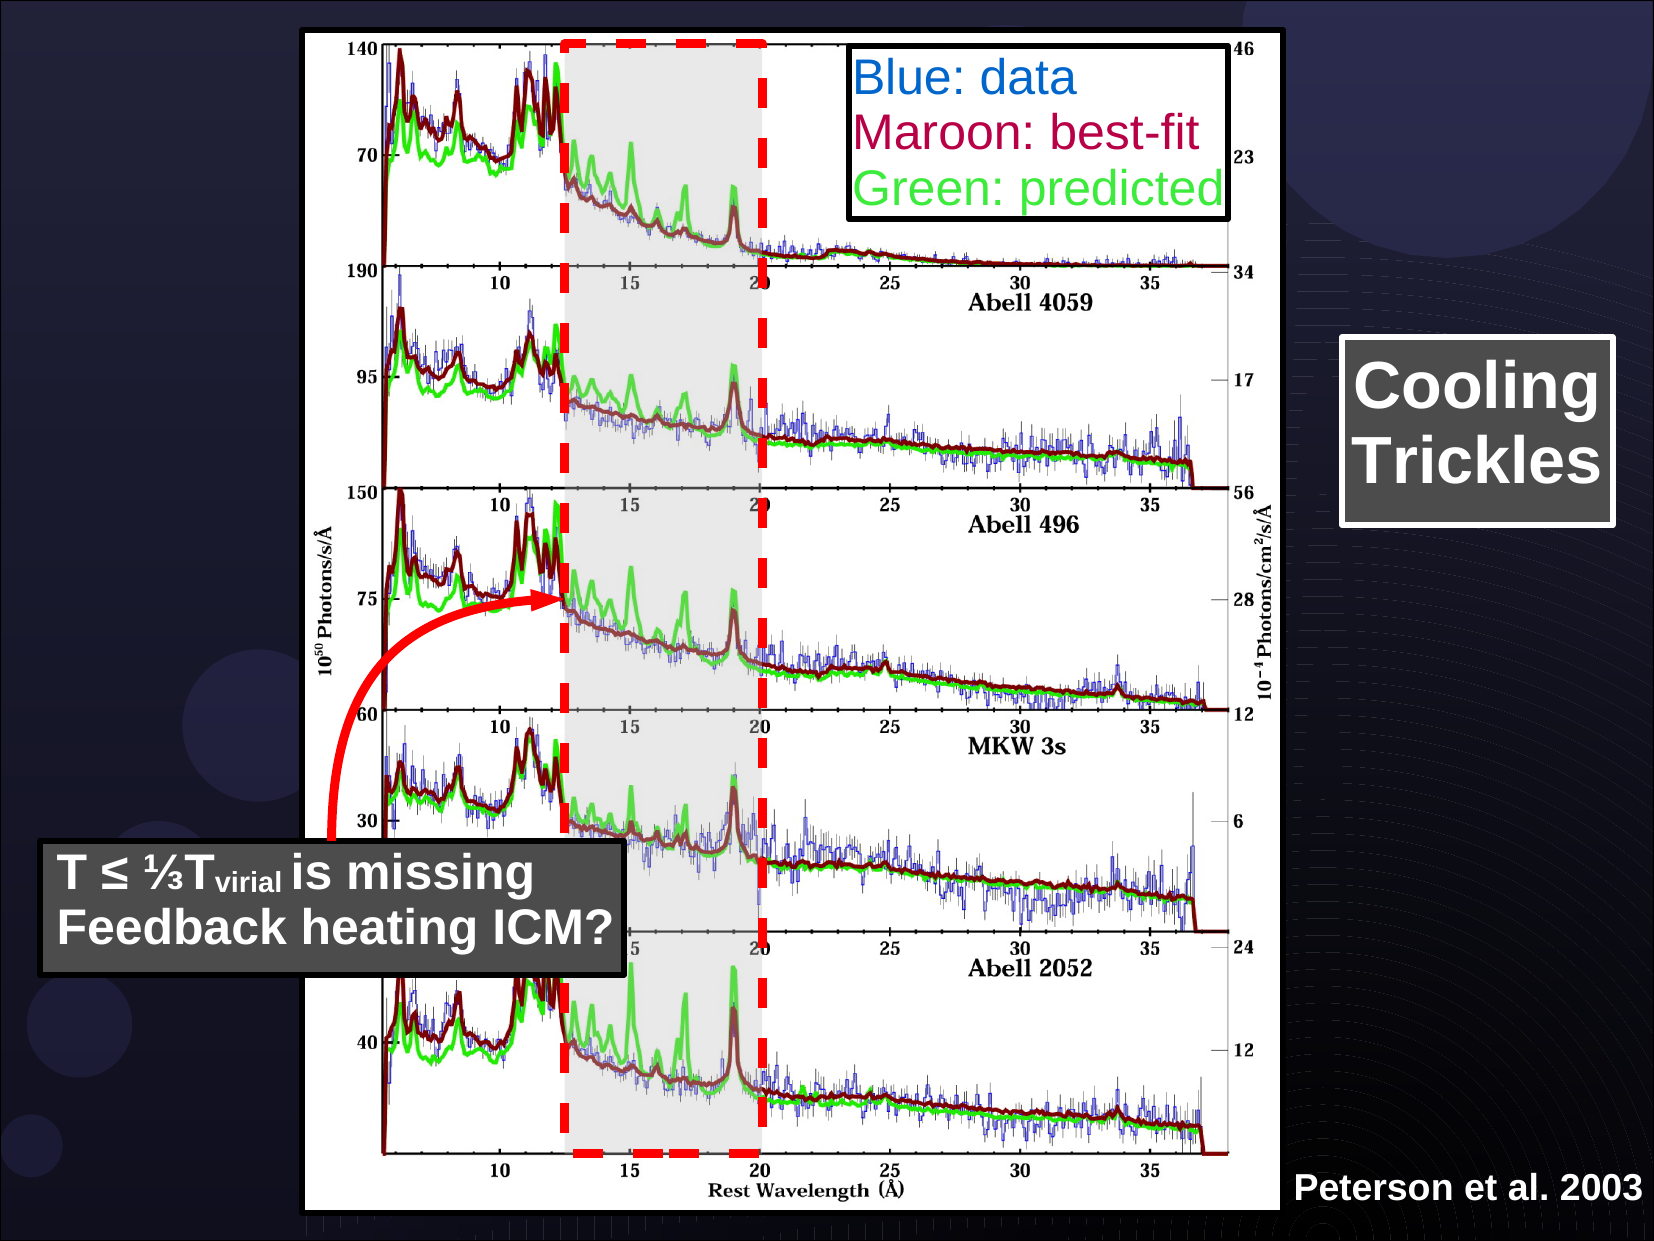

Blue: data
Maroon: best-fit
Green: predicted
 T ≤ ⅓Tvirial is missing
 Feedback heating ICM?
Cooling
Trickles
Peterson et al. 2003